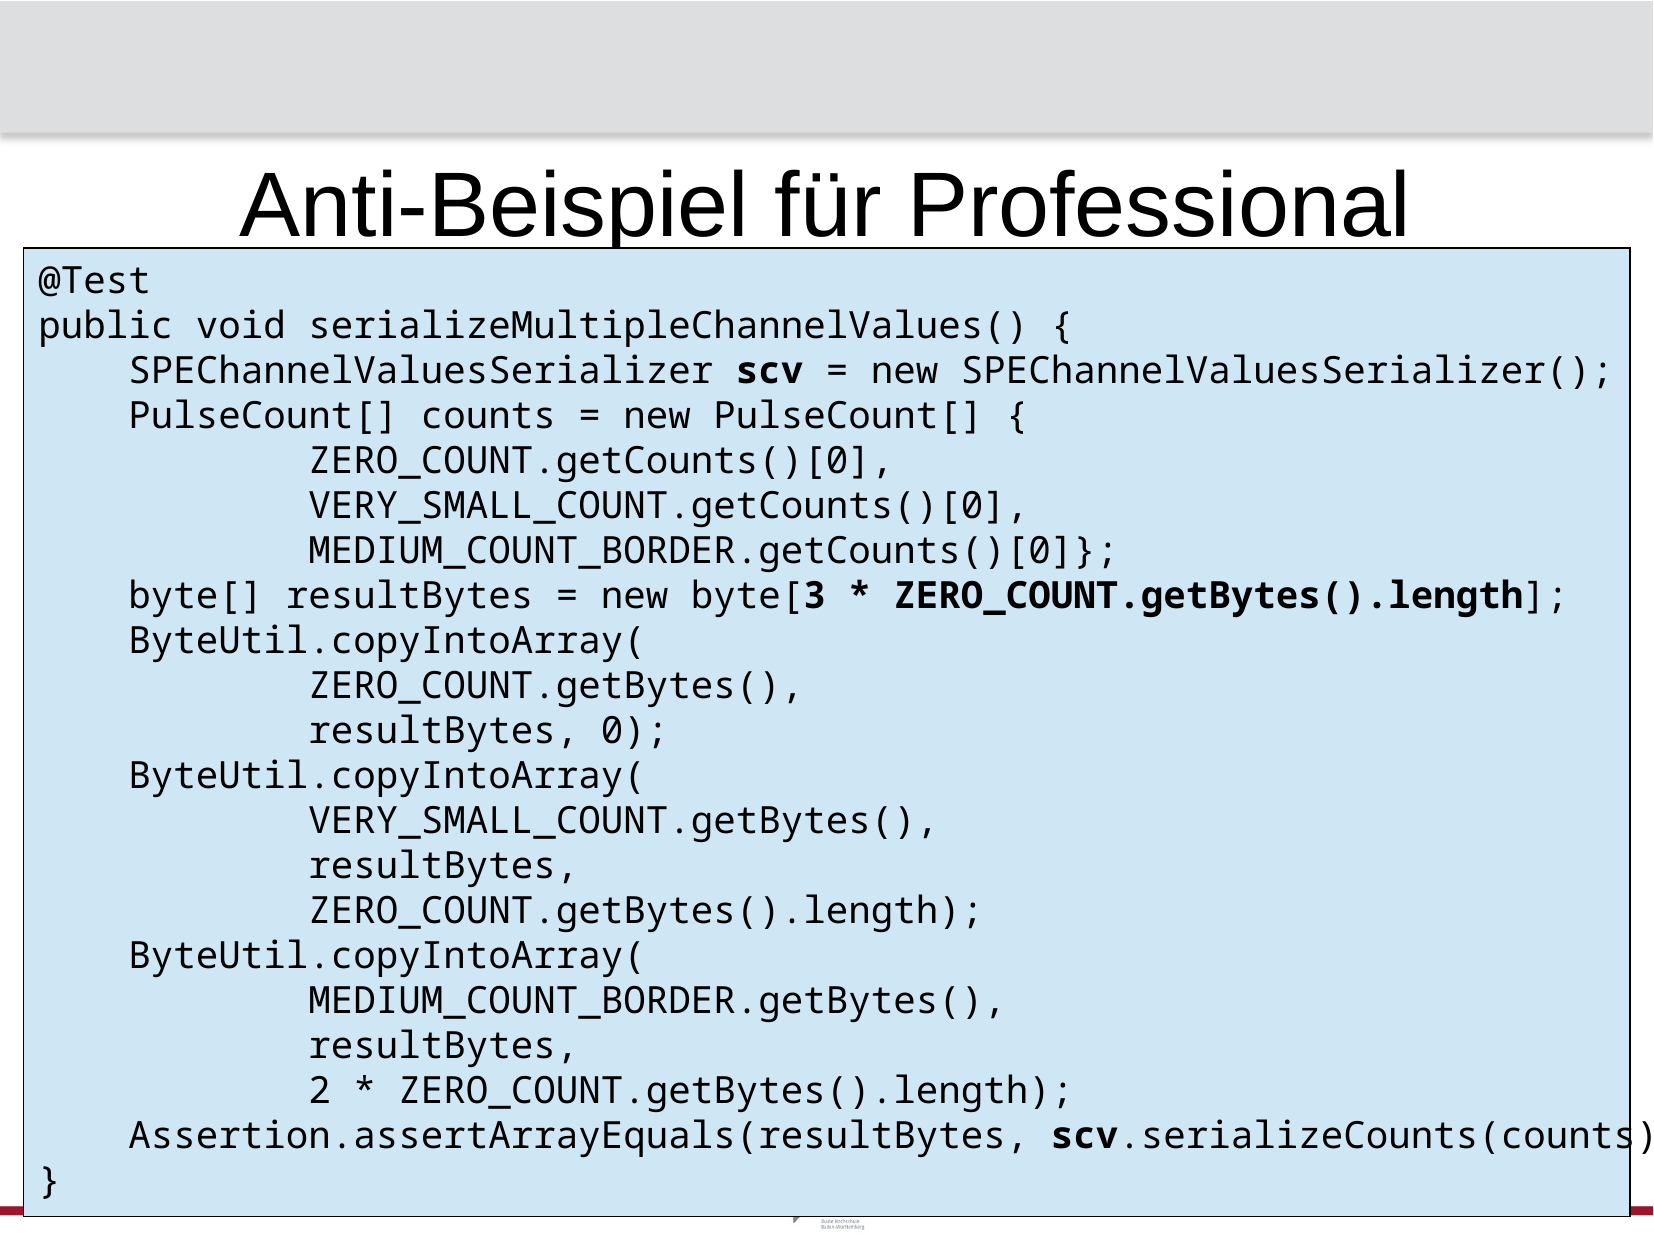

# Anti-Beispiel für Professional
@Test
public void serializeMultipleChannelValues() {
 SPEChannelValuesSerializer scv = new SPEChannelValuesSerializer();
 PulseCount[] counts = new PulseCount[] {
 ZERO_COUNT.getCounts()[0],
 VERY_SMALL_COUNT.getCounts()[0],
 MEDIUM_COUNT_BORDER.getCounts()[0]};
 byte[] resultBytes = new byte[3 * ZERO_COUNT.getBytes().length];
 ByteUtil.copyIntoArray(
 ZERO_COUNT.getBytes(),
 resultBytes, 0);
 ByteUtil.copyIntoArray(
 VERY_SMALL_COUNT.getBytes(),
 resultBytes,
 ZERO_COUNT.getBytes().length);
 ByteUtil.copyIntoArray(
 MEDIUM_COUNT_BORDER.getBytes(),
 resultBytes,
 2 * ZERO_COUNT.getBytes().length);
 Assertion.assertArrayEquals(resultBytes, scv.serializeCounts(counts));
}